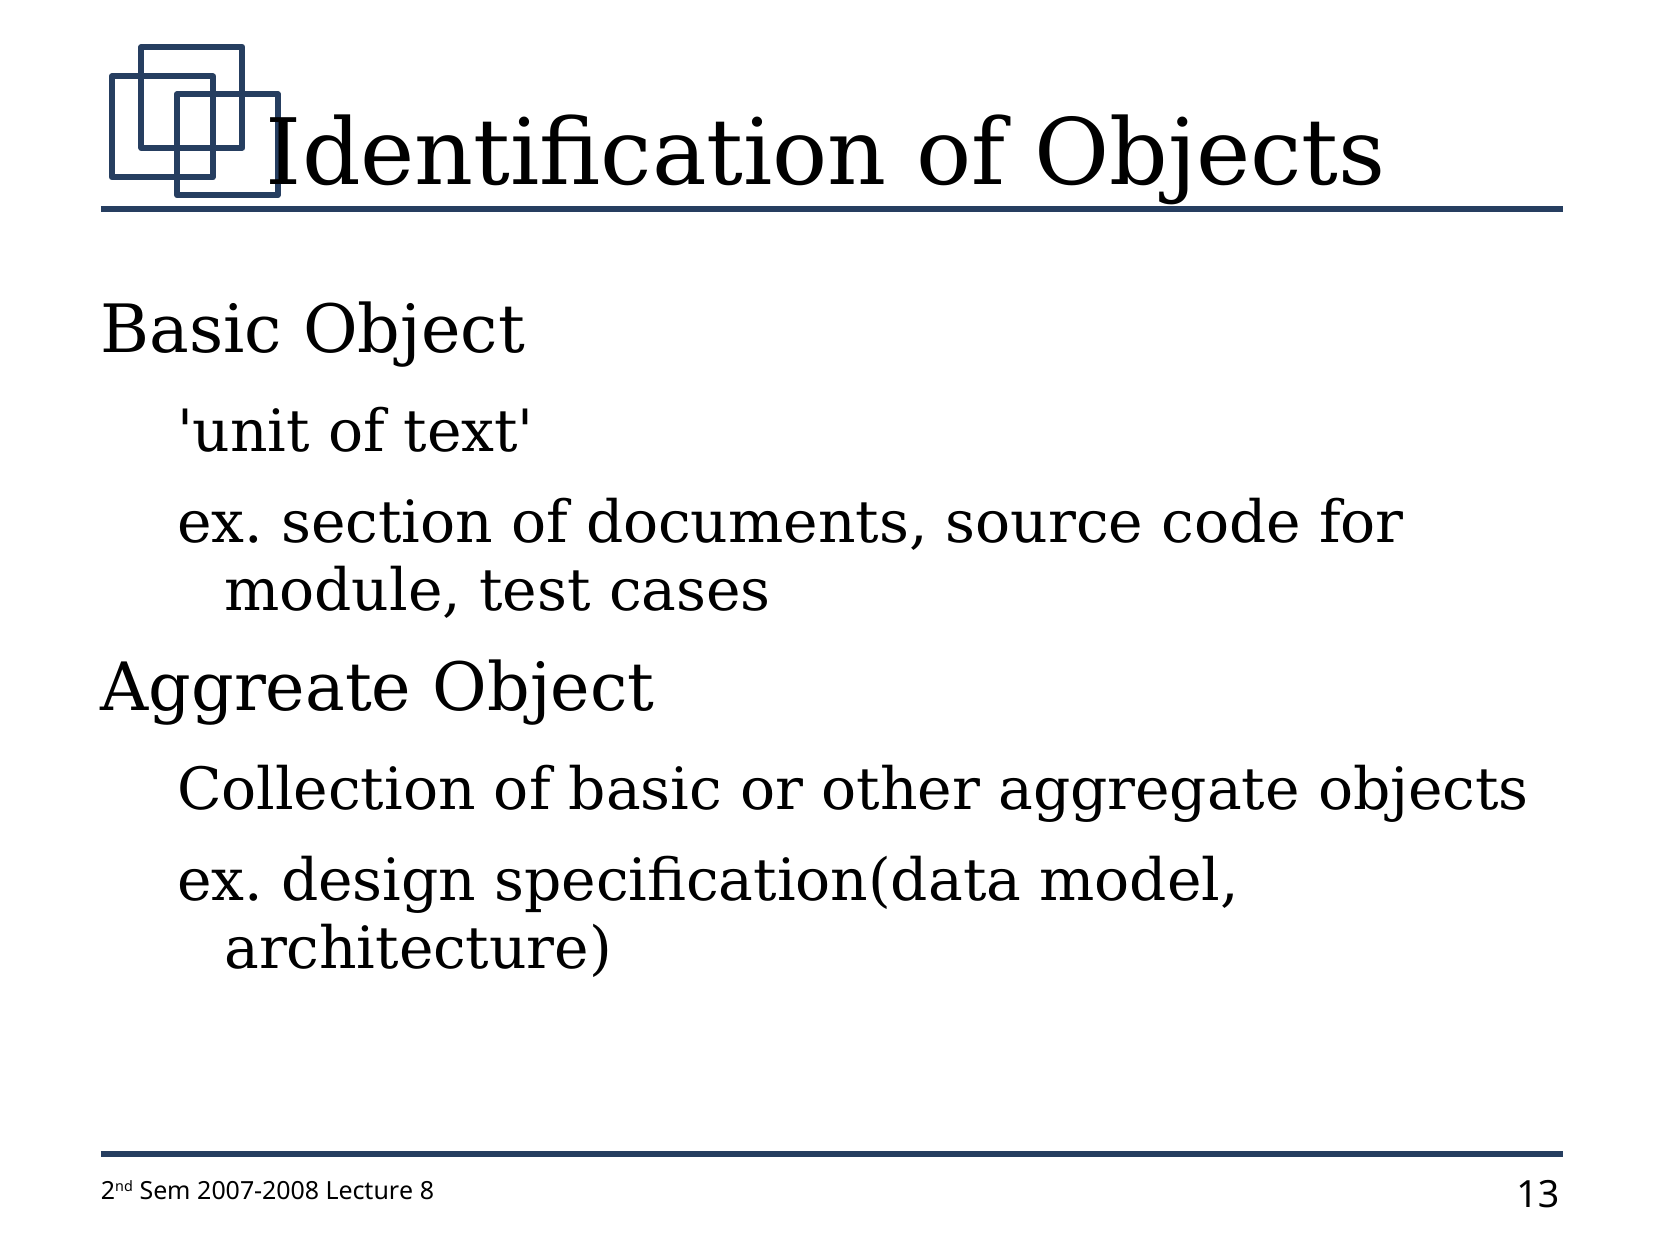

# Identification of Objects
Basic Object
'unit of text'
ex. section of documents, source code for module, test cases
Aggreate Object
Collection of basic or other aggregate objects
ex. design specification(data model, architecture)